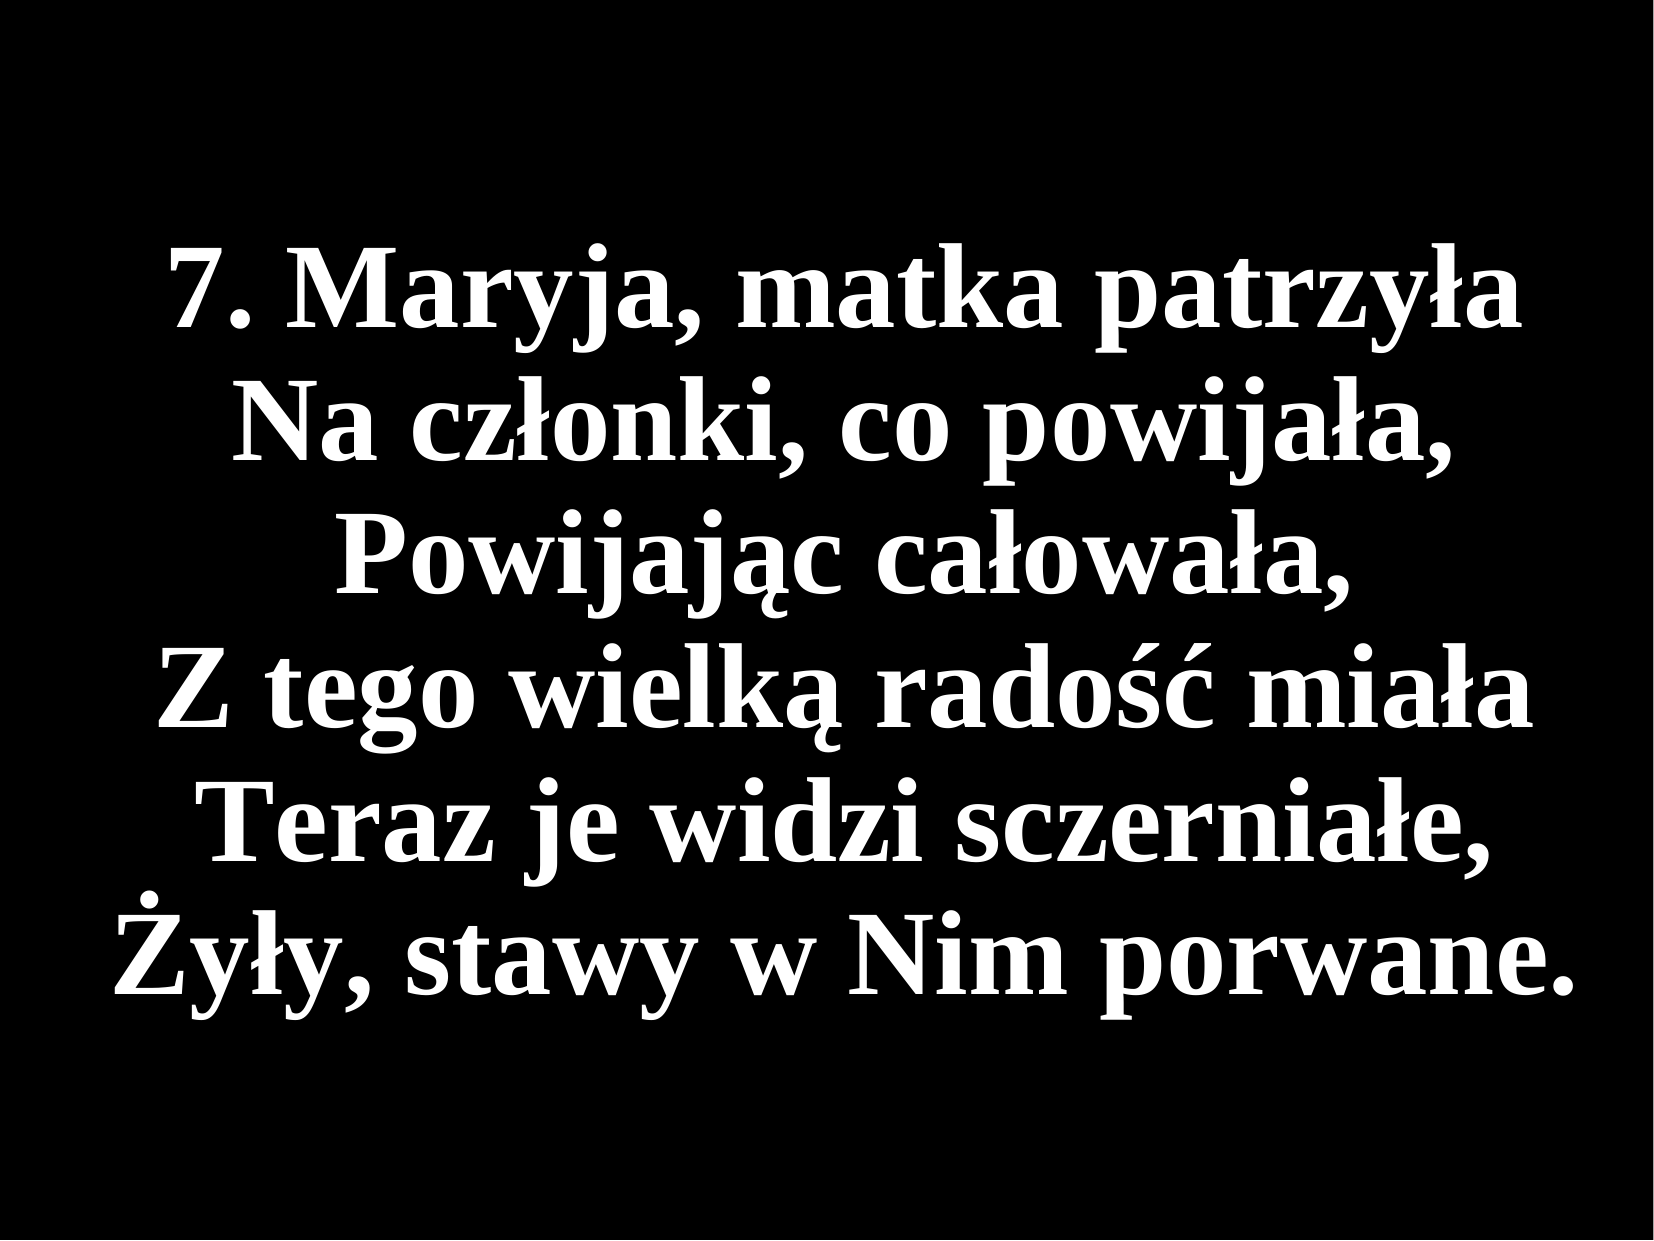

# 7. Maryja, matka patrzyła
Na członki, co powijała,
Powijając całowała,
Z tego wielką radość miała
Teraz je widzi sczerniałe,
Żyły, stawy w Nim porwane.